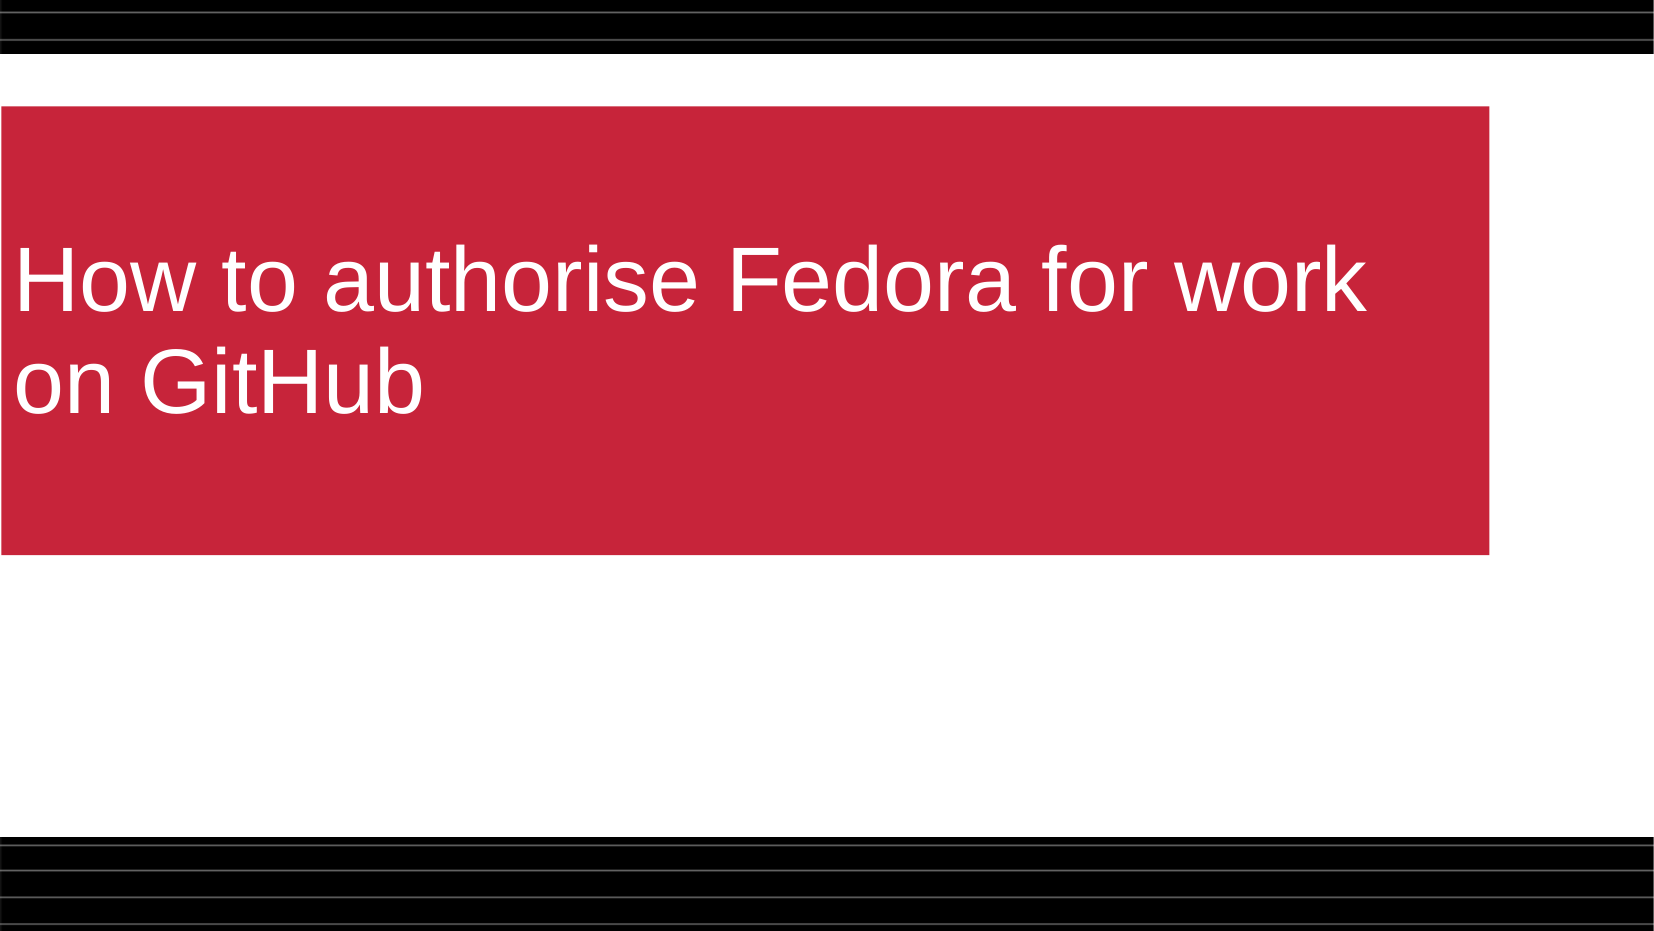

# How to authorise Fedora for work on GitHub